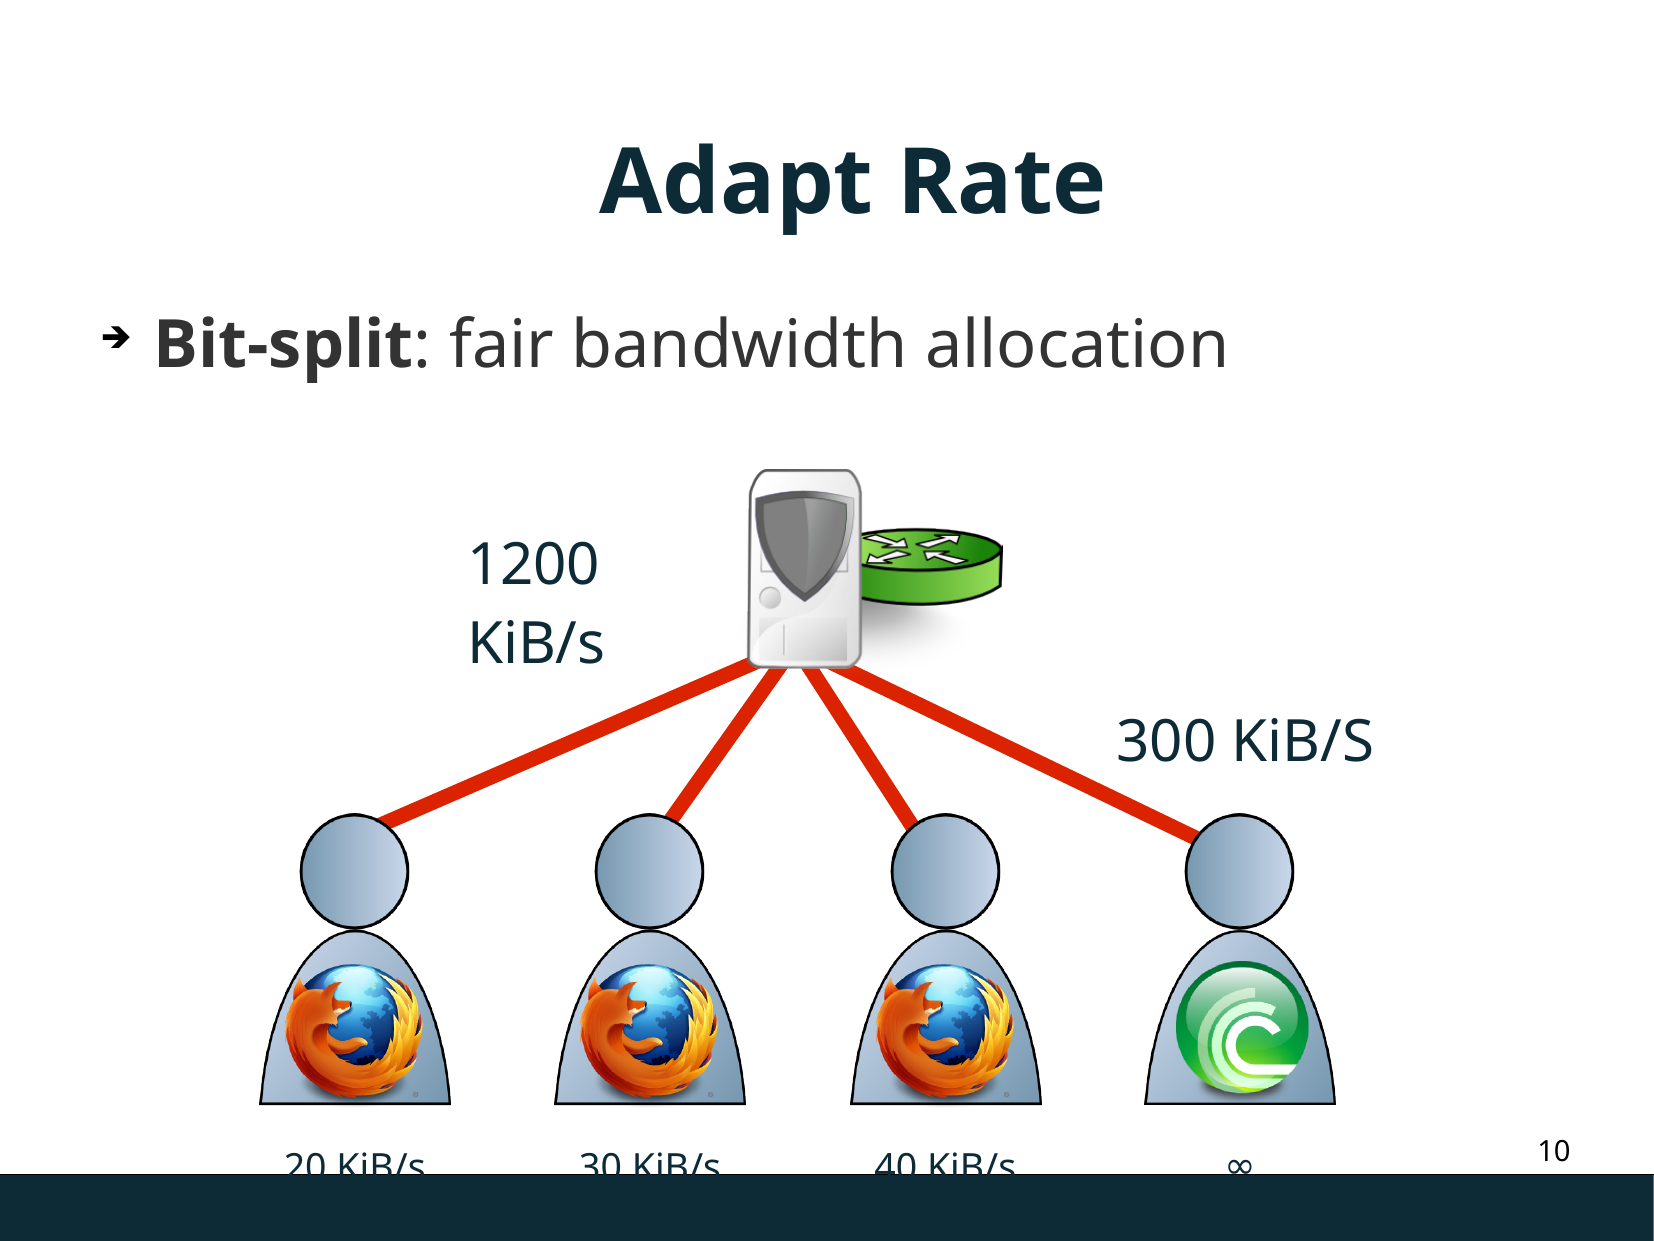

# Adapt Rate
Bit-split: fair bandwidth allocation
1200 KiB/s
300 KiB/S
20 KiB/s
30 KiB/s
40 KiB/s
∞
10